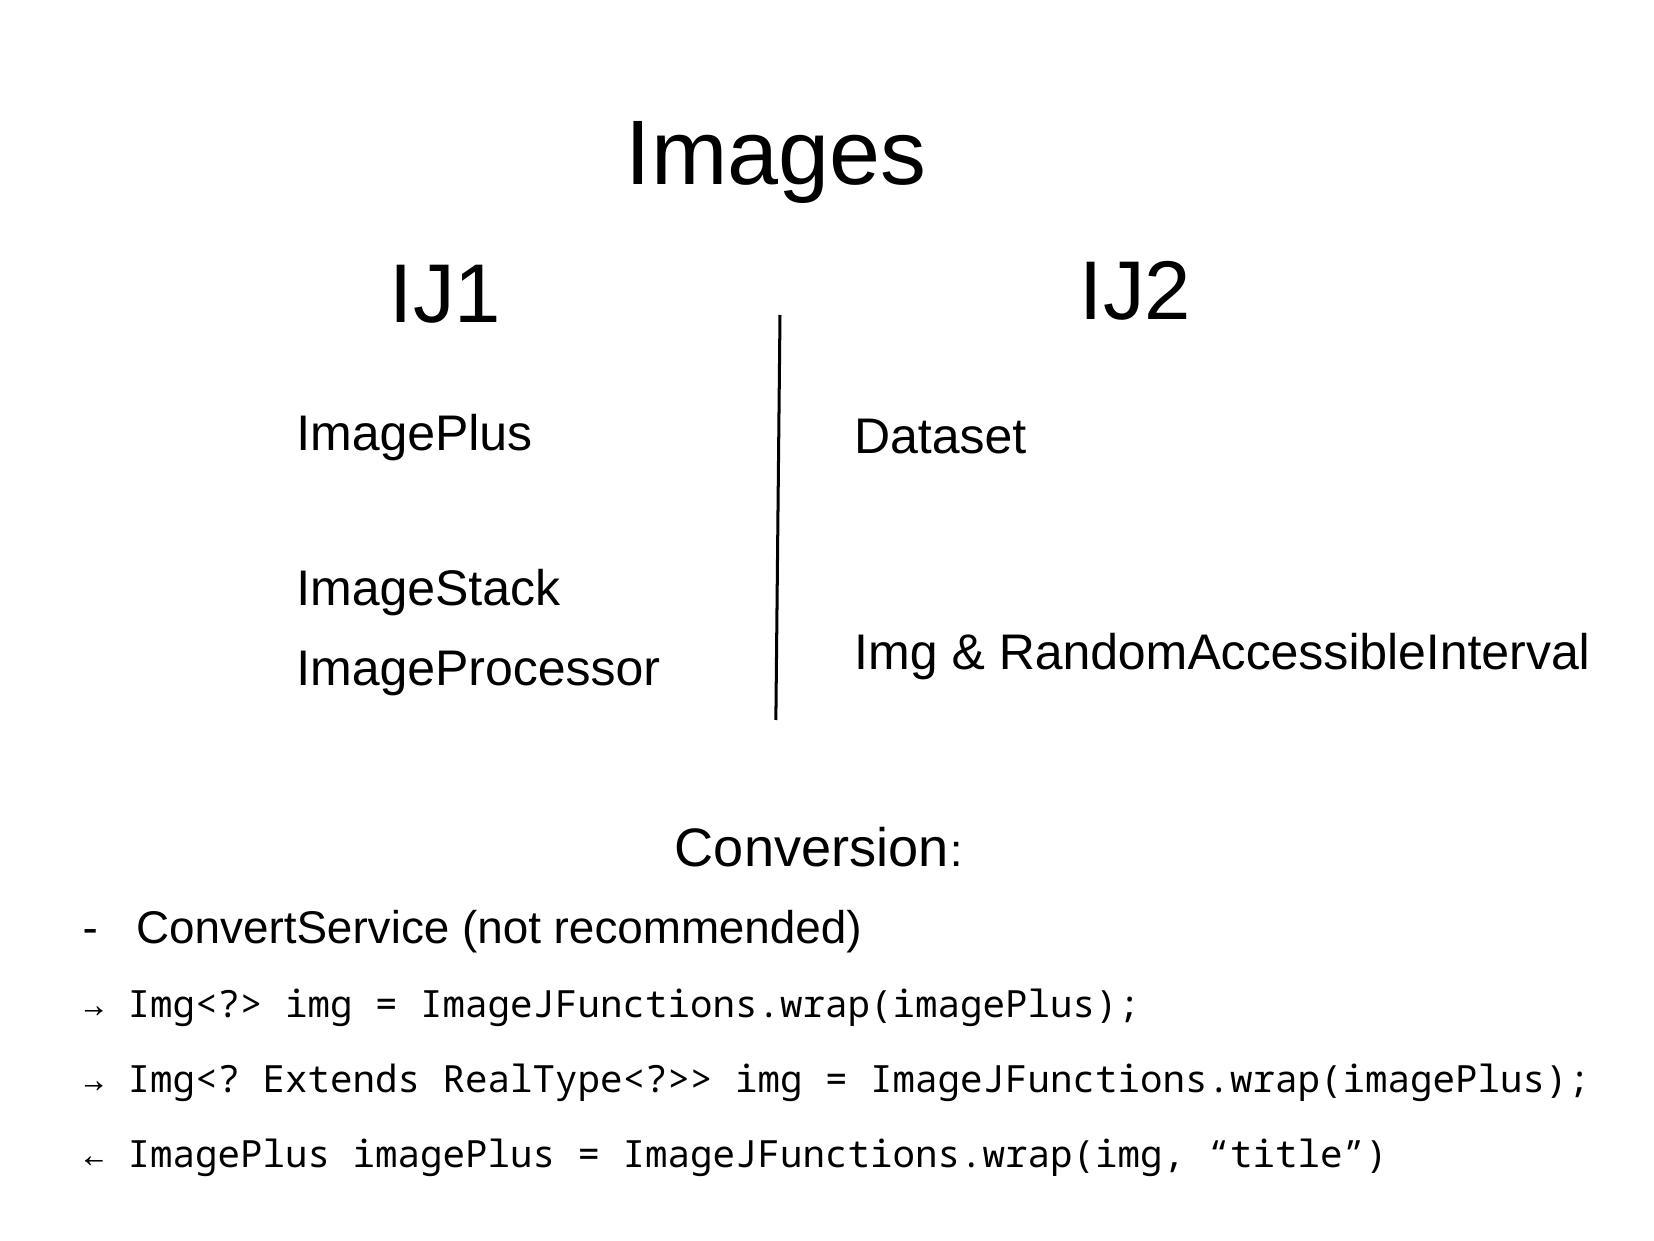

# Images
IJ2
IJ1
ImagePlus
ImageStack
ImageProcessor
Dataset
Img & RandomAccessibleInterval
Conversion:
- ConvertService (not recommended)
→ Img<?> img = ImageJFunctions.wrap(imagePlus);
→ Img<? Extends RealType<?>> img = ImageJFunctions.wrap(imagePlus);
← ImagePlus imagePlus = ImageJFunctions.wrap(img, “title”)